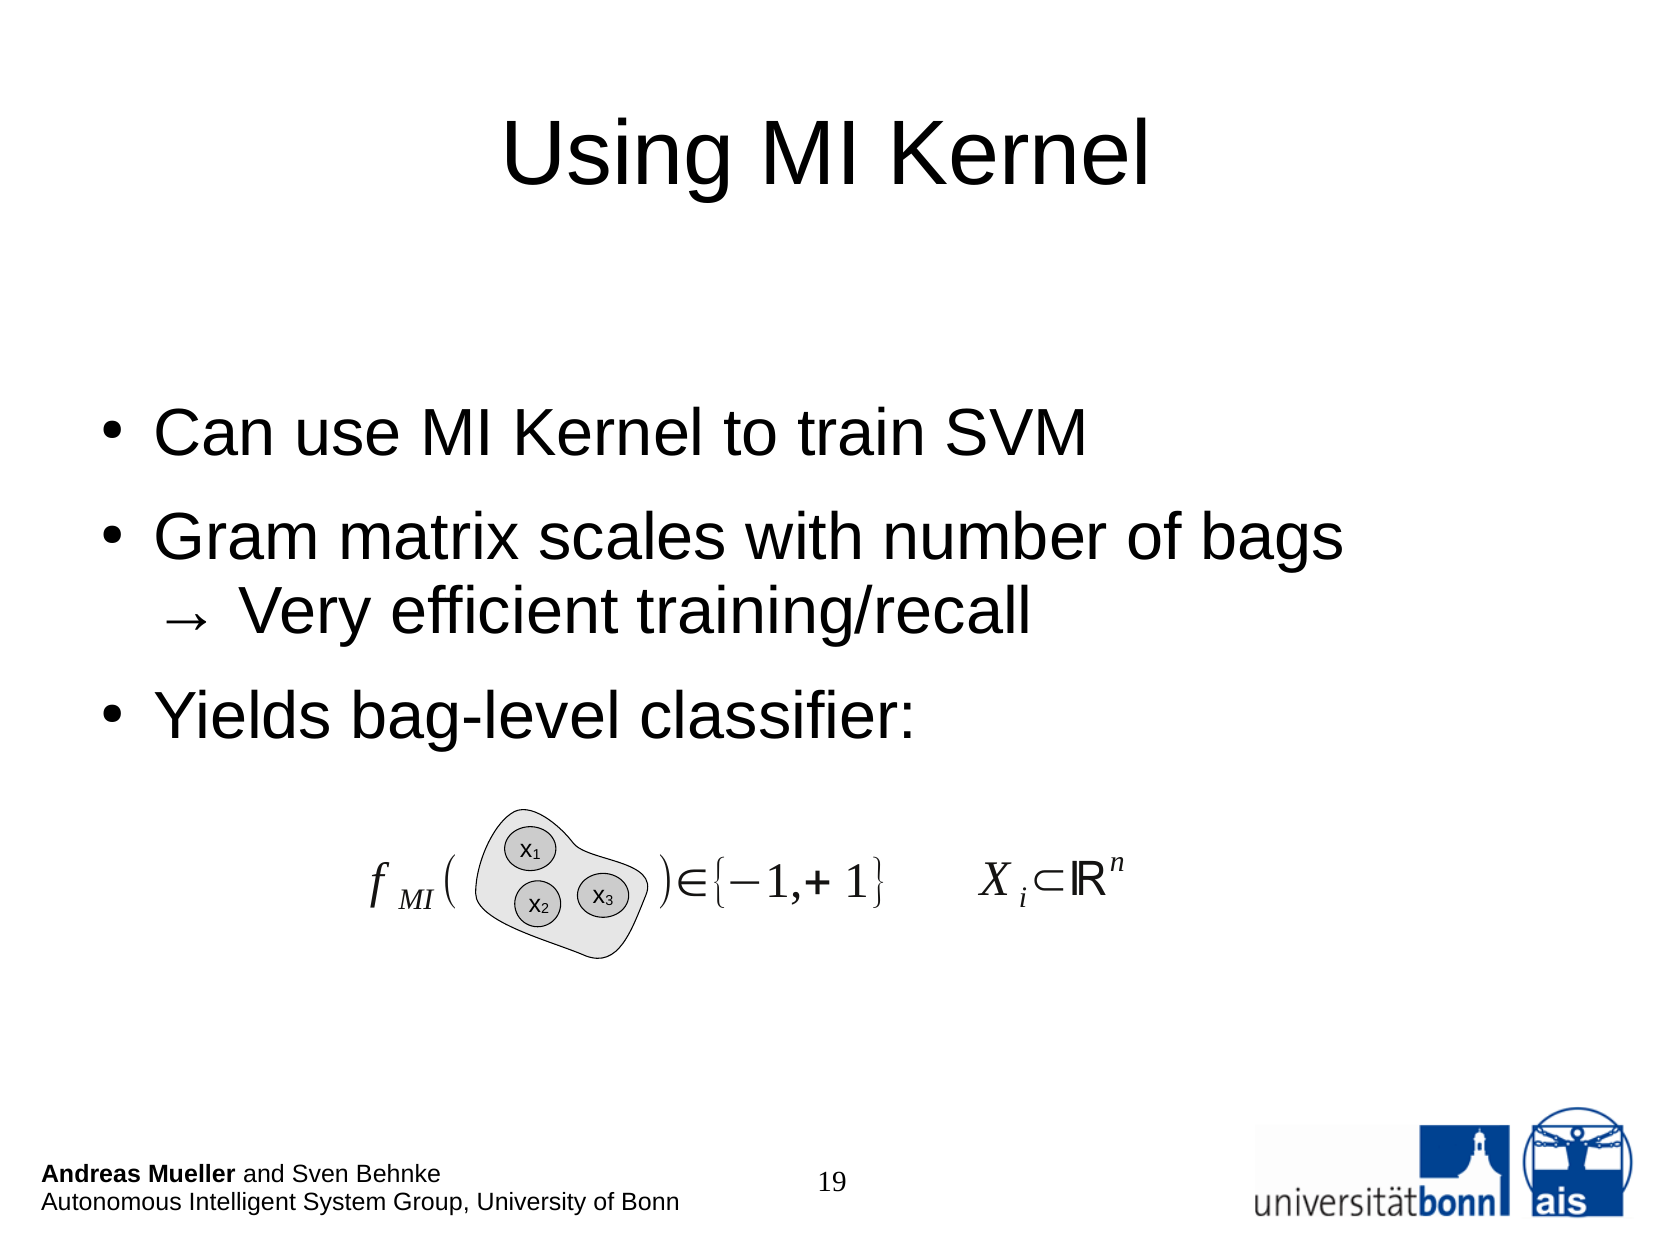

# Using MI Kernel
Can use MI Kernel to train SVM
Gram matrix scales with number of bags
→ Very efficient training/recall
Yields bag-level classifier:
x1
x3
x2
Andreas Mueller, Sven Behnke University of Bonn
19